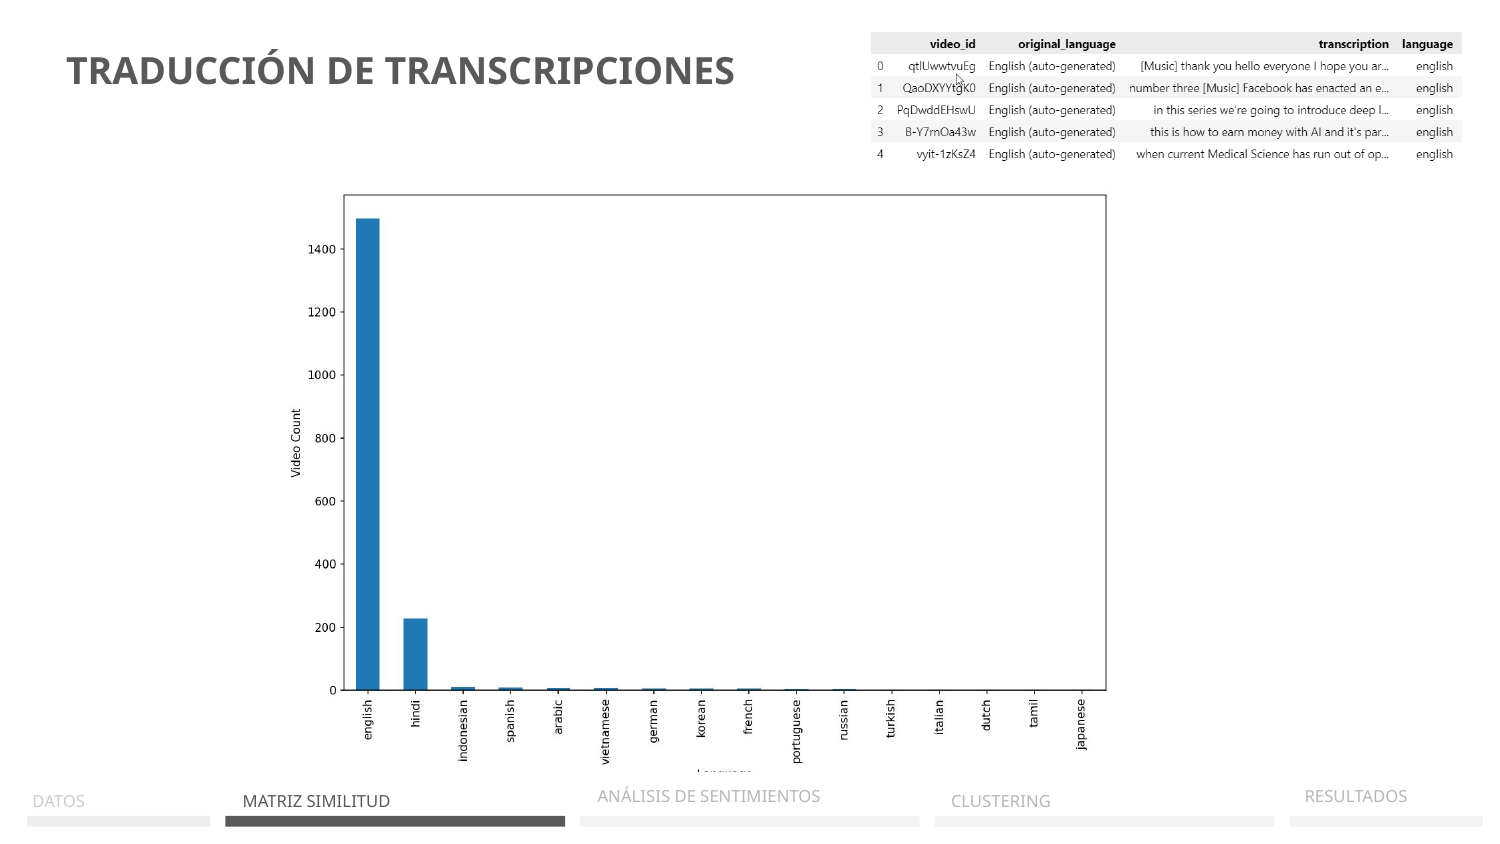

# TRADUCCIÓN DE TRANSCRIPCIONES
ANÁLISIS DE SENTIMIENTOS
RESULTADOS
DATOS
MATRIZ SIMILITUD
CLUSTERING